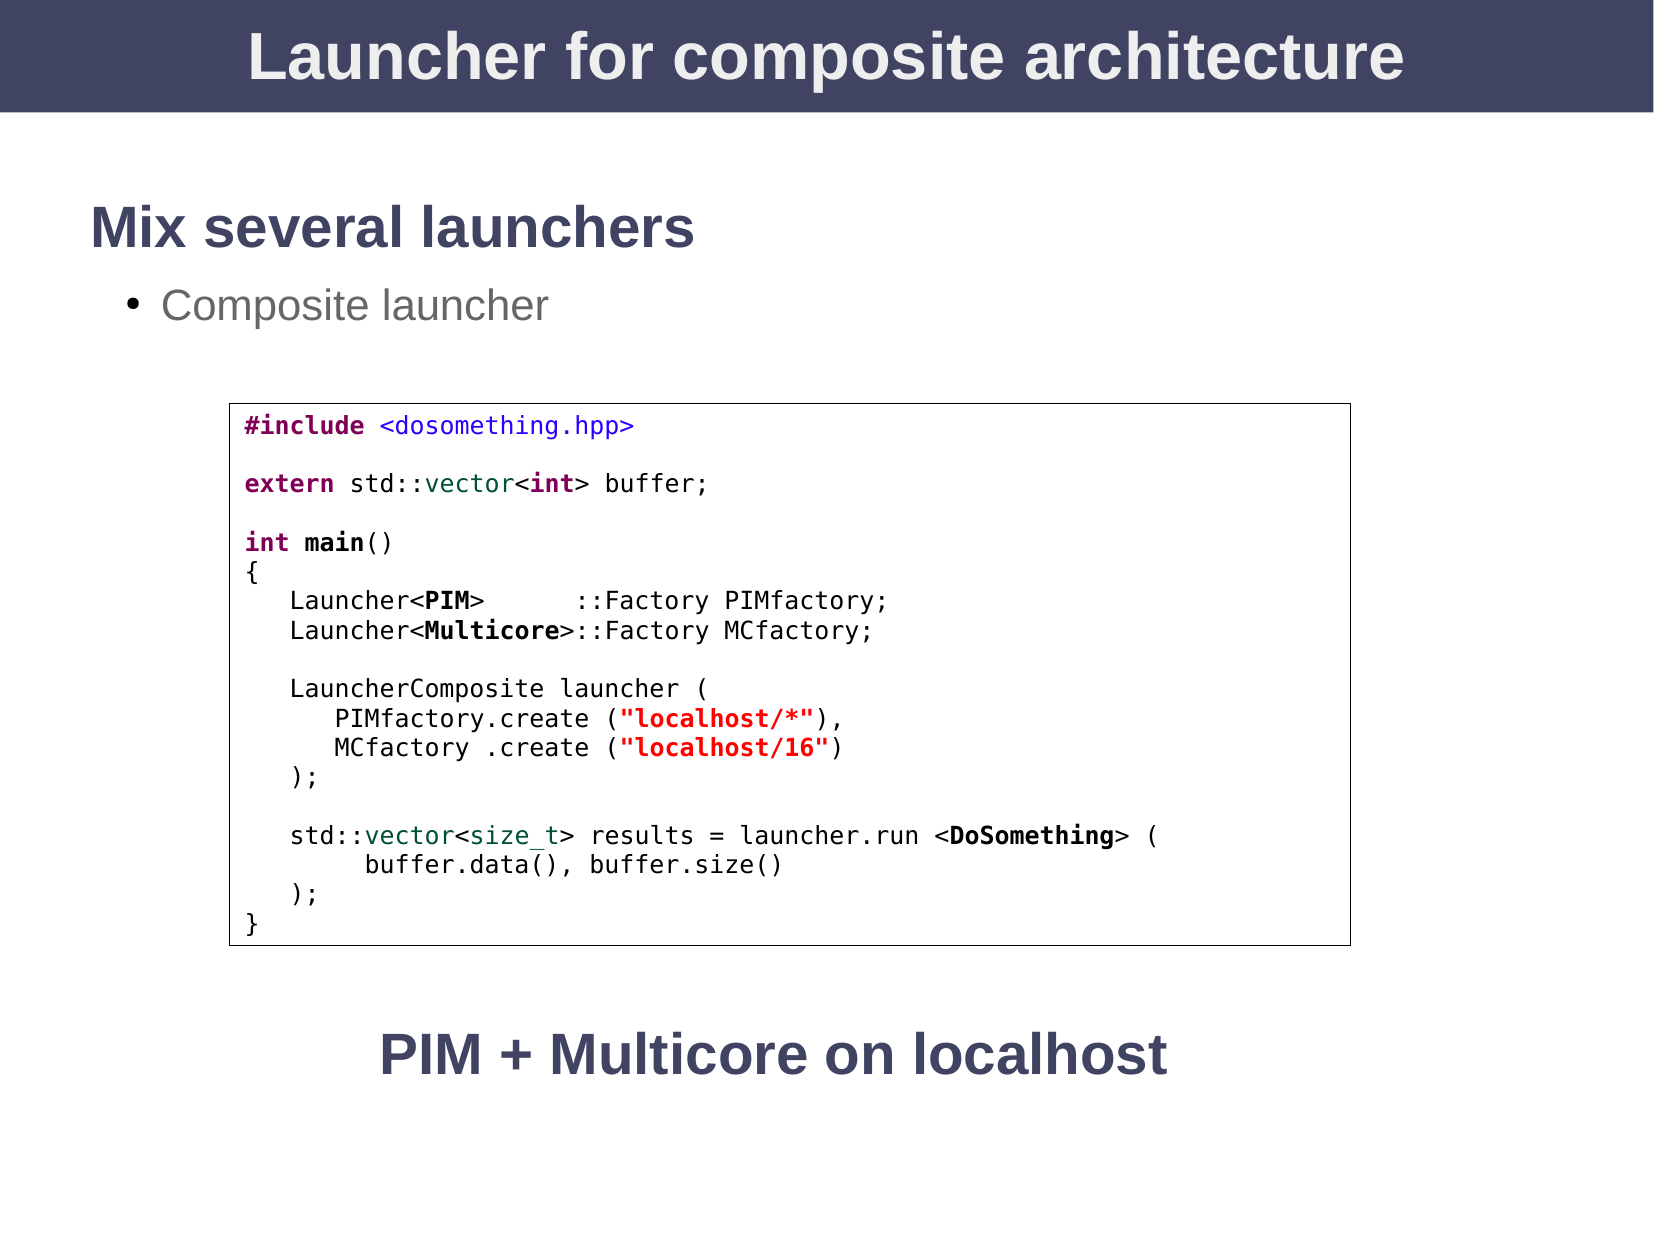

Launcher for composite architecture
Mix several launchers
Composite launcher
#include <dosomething.hpp>
extern std::vector<int> buffer;
int main()
{
 Launcher<PIM> ::Factory PIMfactory;
 Launcher<Multicore>::Factory MCfactory;
 LauncherComposite launcher (
 PIMfactory.create ("localhost/*"),
 MCfactory .create ("localhost/16")
 );
 std::vector<size_t> results = launcher.run <DoSomething> (
 buffer.data(), buffer.size()
 );
}
PIM + Multicore on localhost